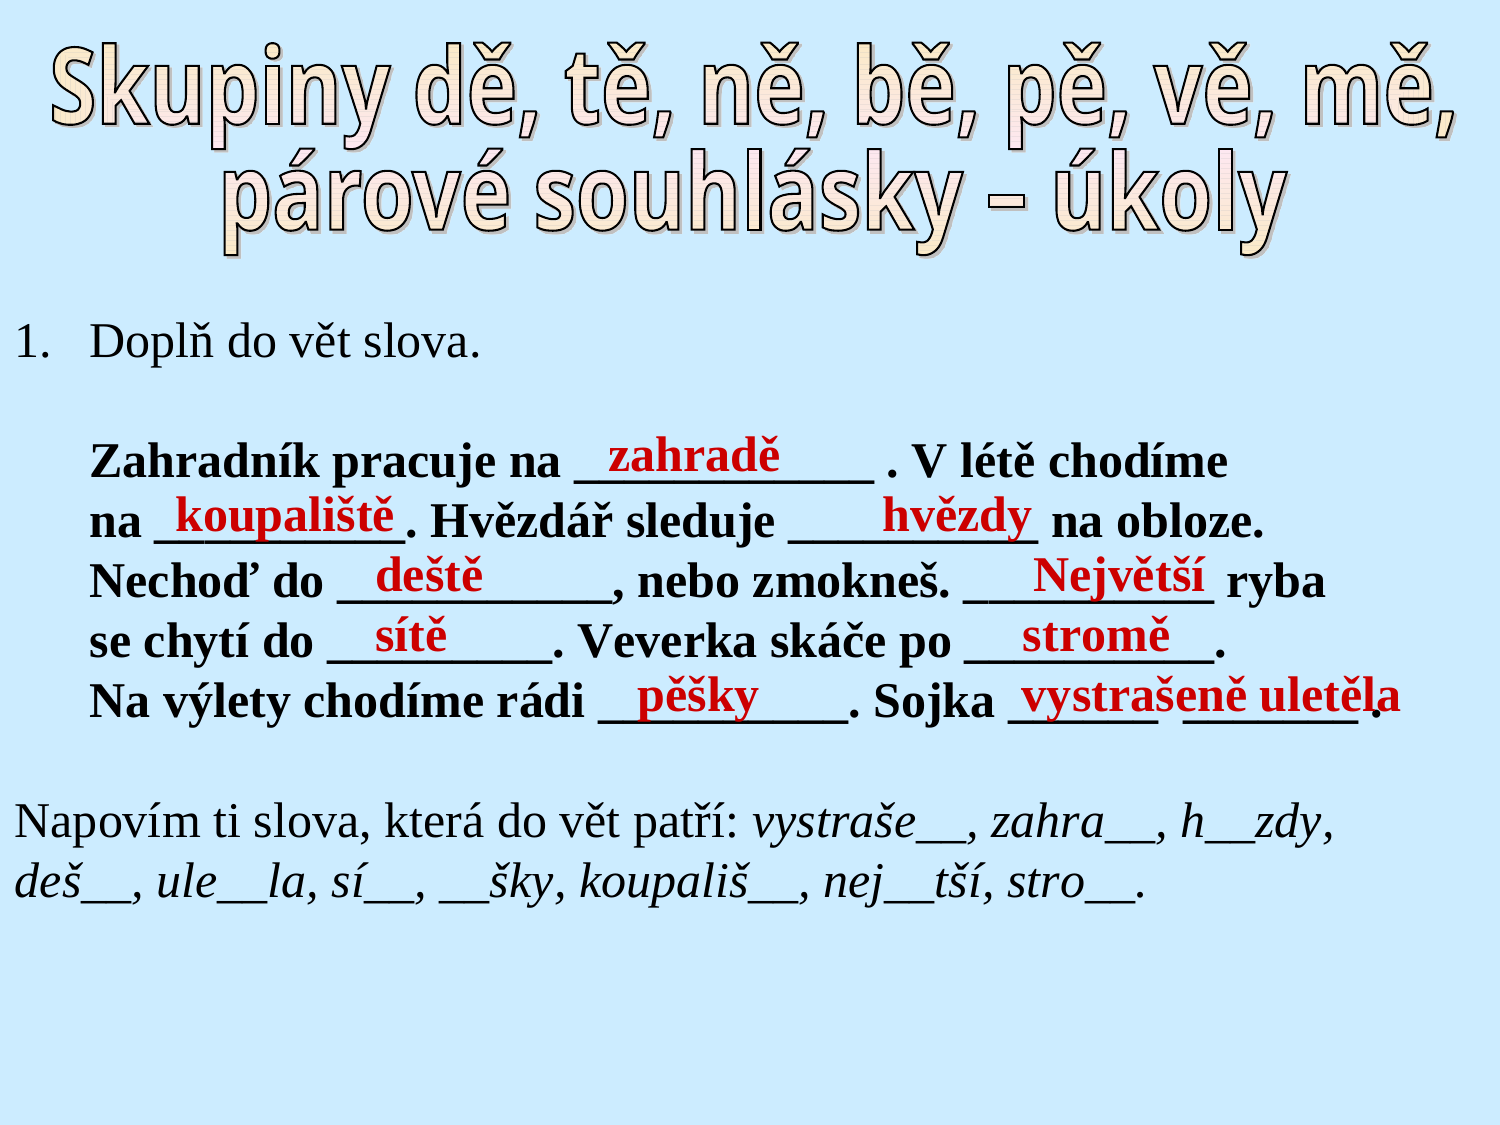

Skupiny dě, tě, ně, bě, pě, vě, mě,
párové souhlásky – úkoly
Doplň do vět slova.
 Zahradník pracuje na ____________ . V létě chodíme
 na __________. Hvězdář sleduje __________ na obloze.
 Nechoď do ___________, nebo zmokneš. __________ ryba
 se chytí do _________. Veverka skáče po __________.
 Na výlety chodíme rádi __________. Sojka ______ _______ .
Napovím ti slova, která do vět patří: vystraše__, zahra__, h__zdy,
deš__, ule__la, sí__, __šky, koupališ__, nej__tší, stro__.
 zahradě
 koupaliště hvězdy
 deště Největší
 sítě stromě
 pěšky vystrašeně uletěla